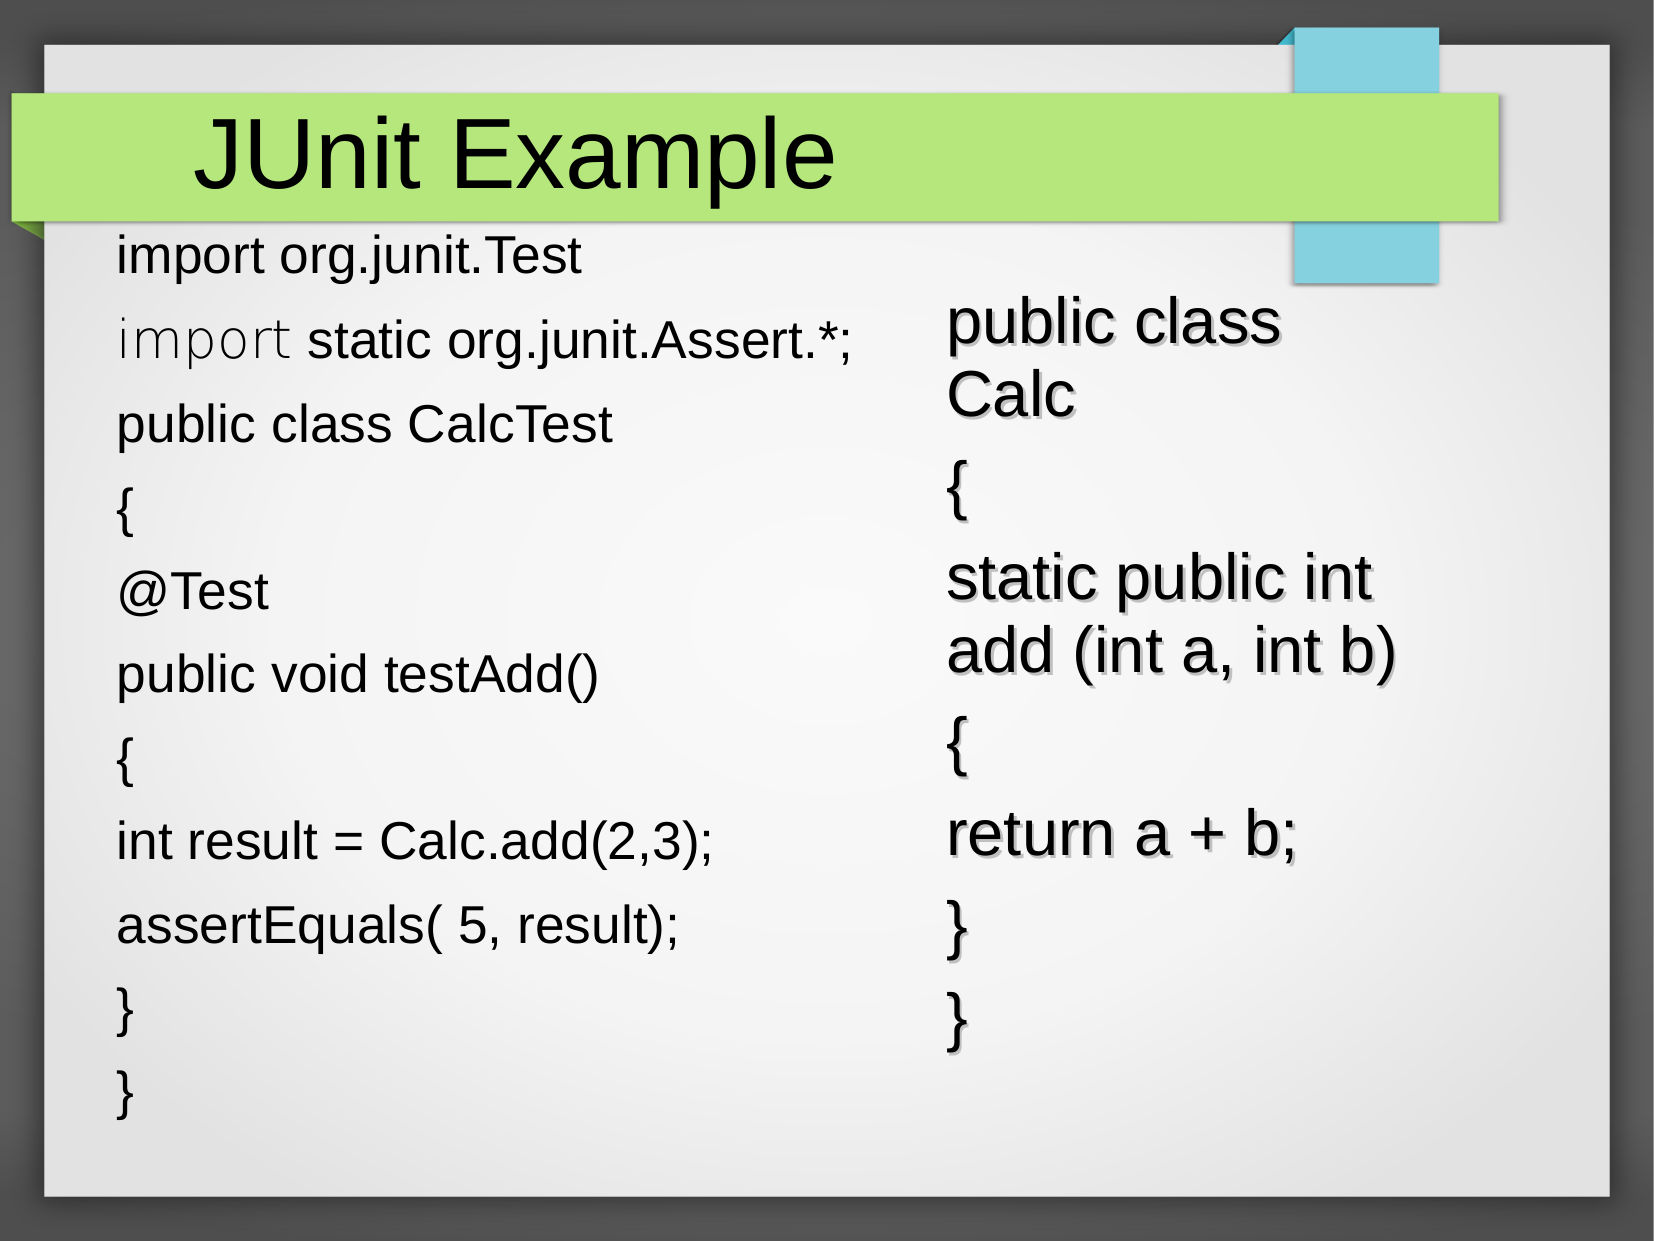

# JUnit Example
import org.junit.Test
import static org.junit.Assert.*;
public class CalcTest
{
@Test
public void testAdd()
{
int result = Calc.add(2,3);
assertEquals( 5, result);
}
}
public class Calc
{
static public int add (int a, int b)
{
return a + b;
}
}